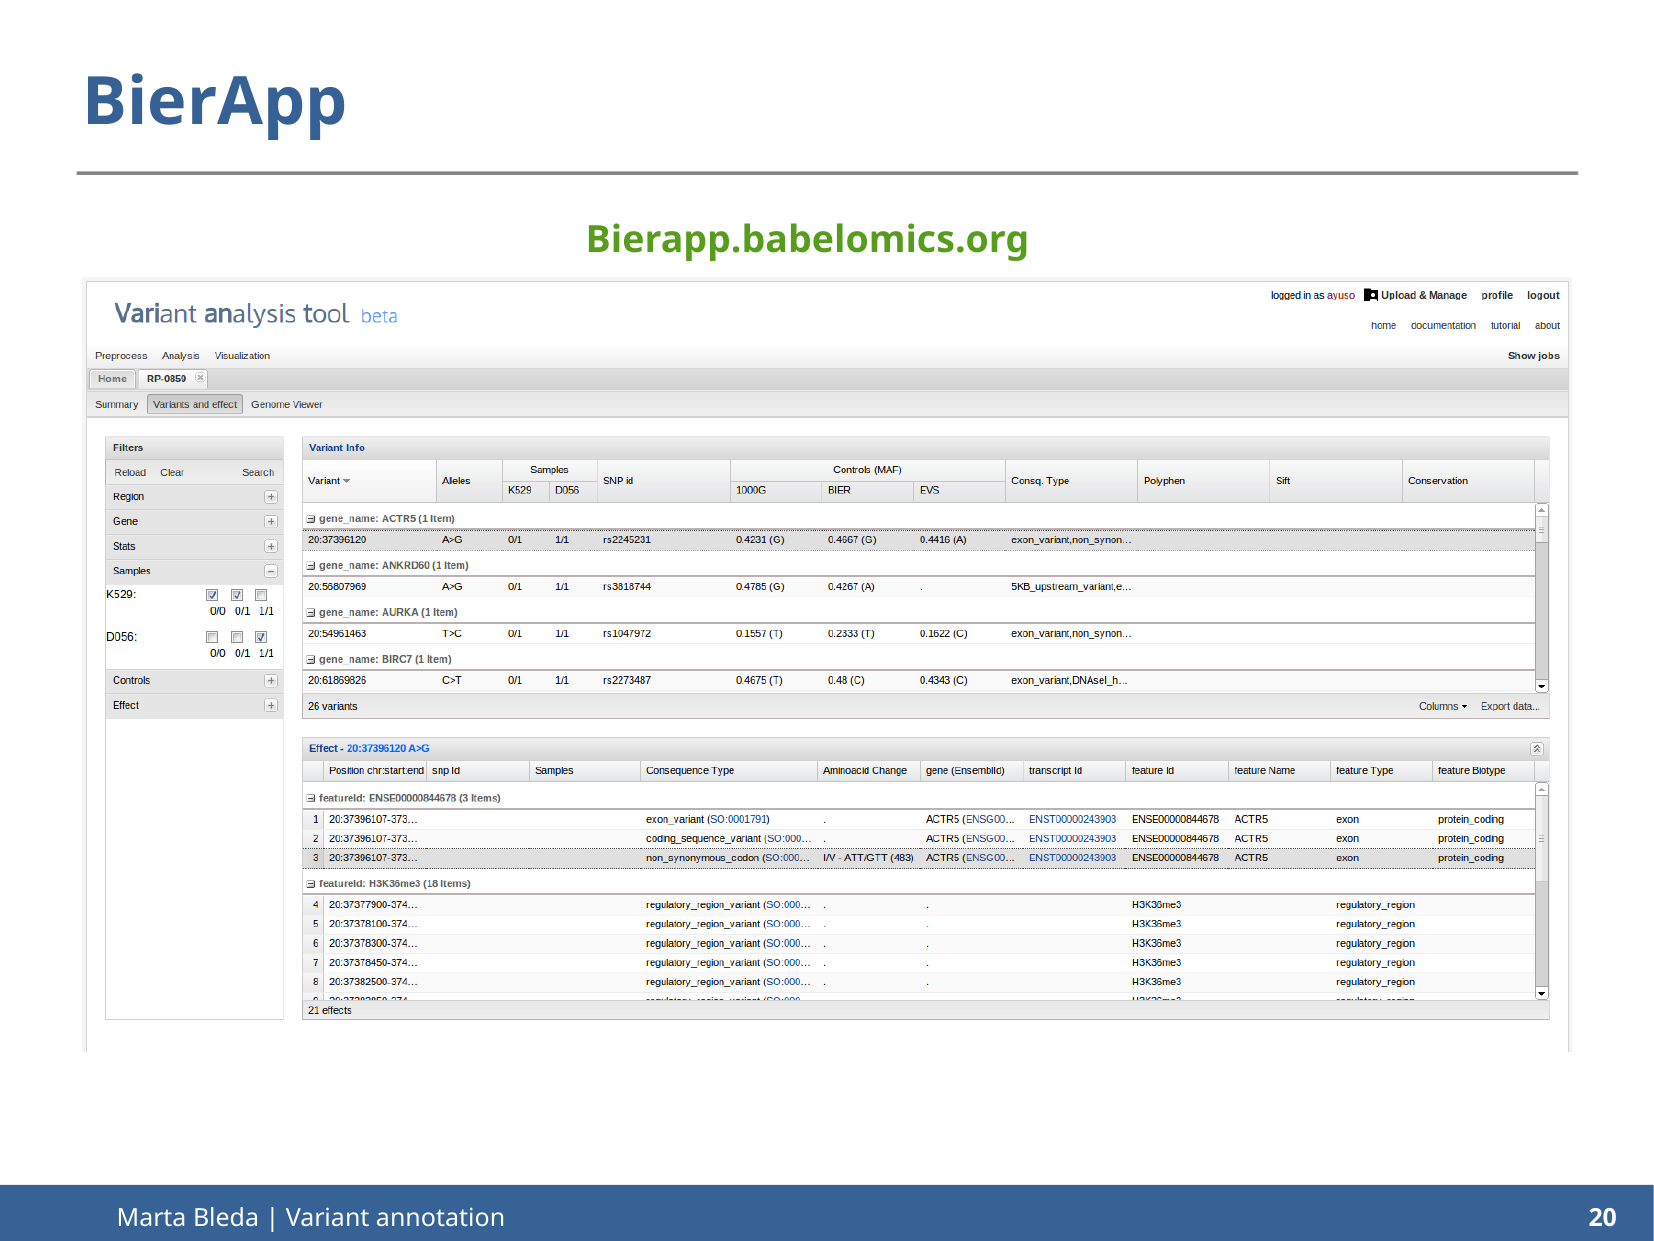

BierApp
Bierapp.babelomics.org
#
Marta Bleda | Variant annotation
20